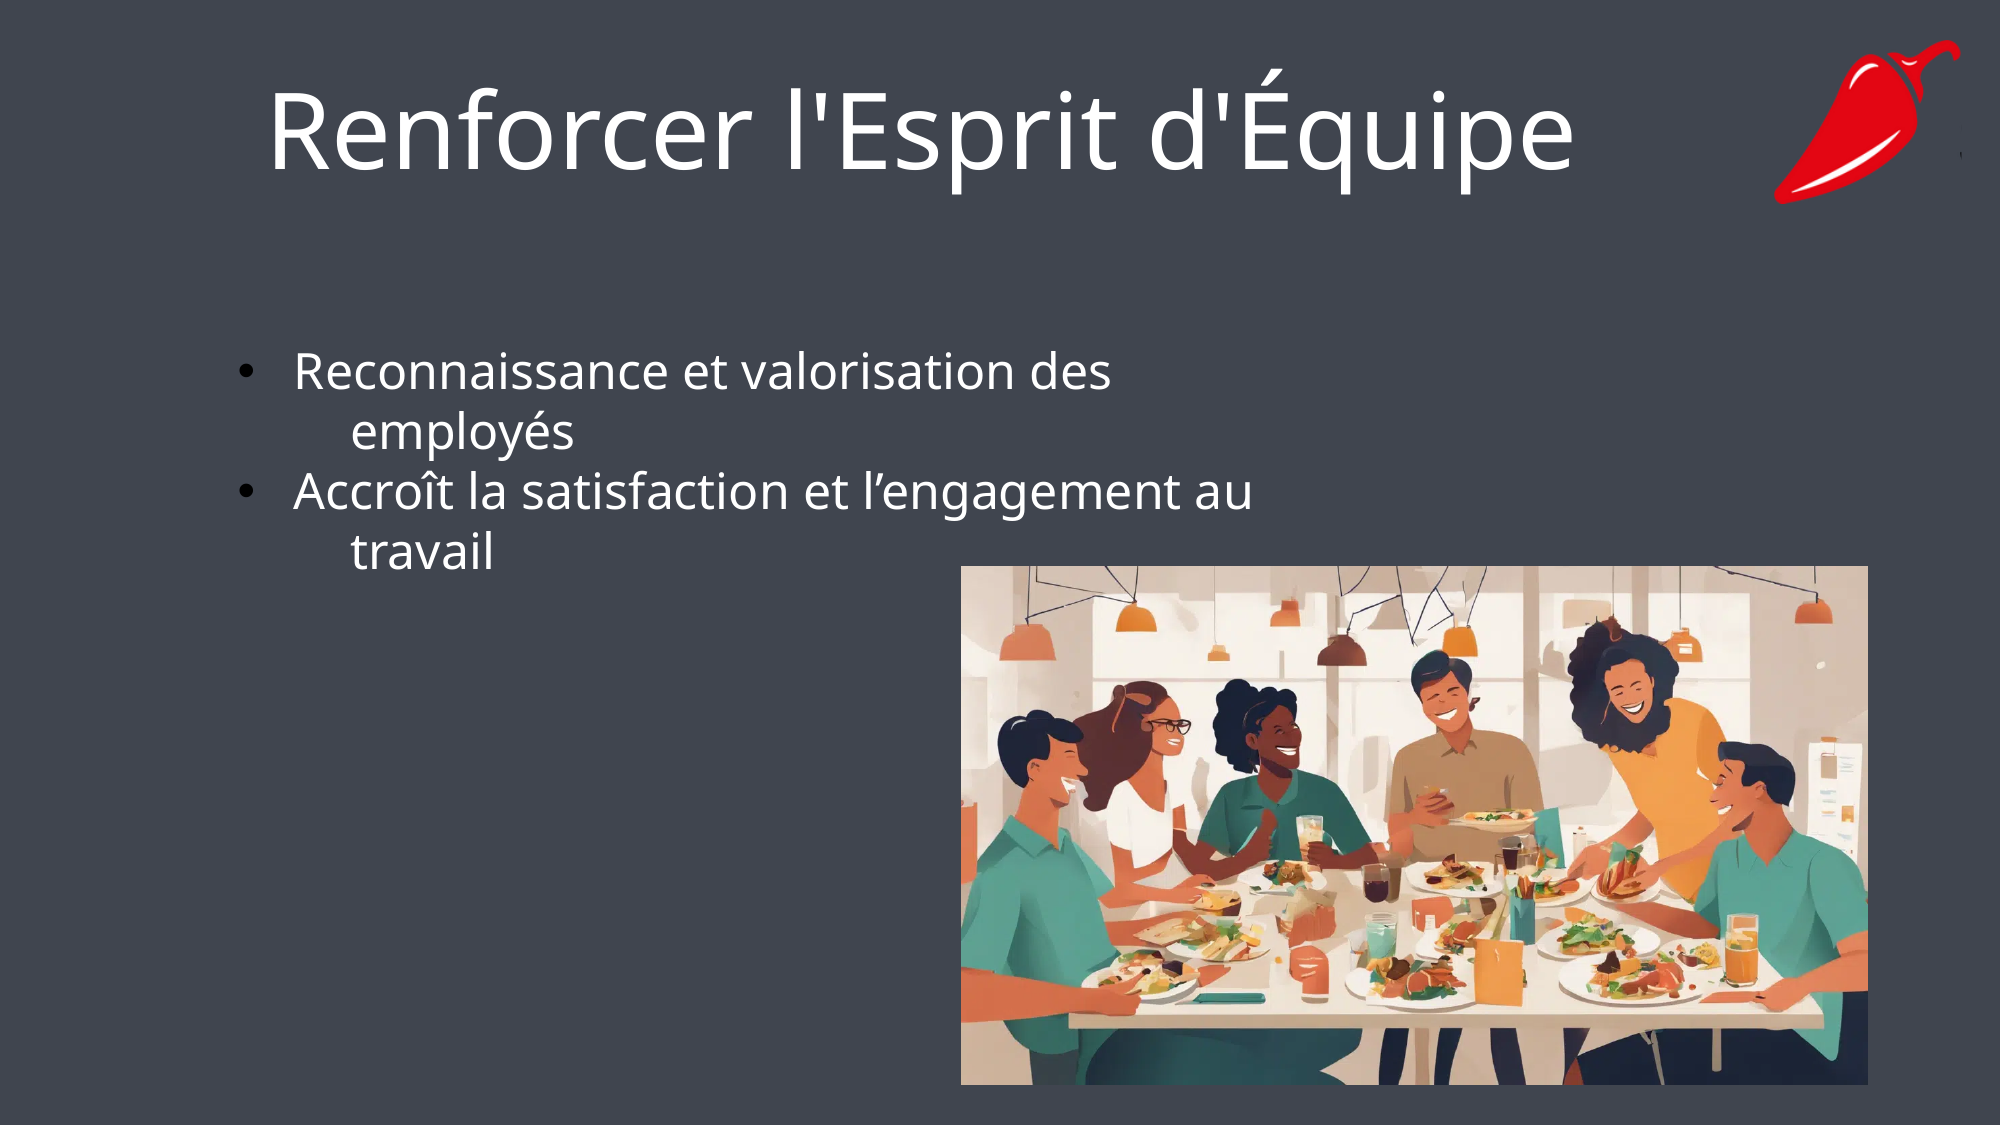

# Renforcer l'Esprit d'Équipe
Reconnaissance et valorisation des employés
Accroît la satisfaction et l’engagement au travail